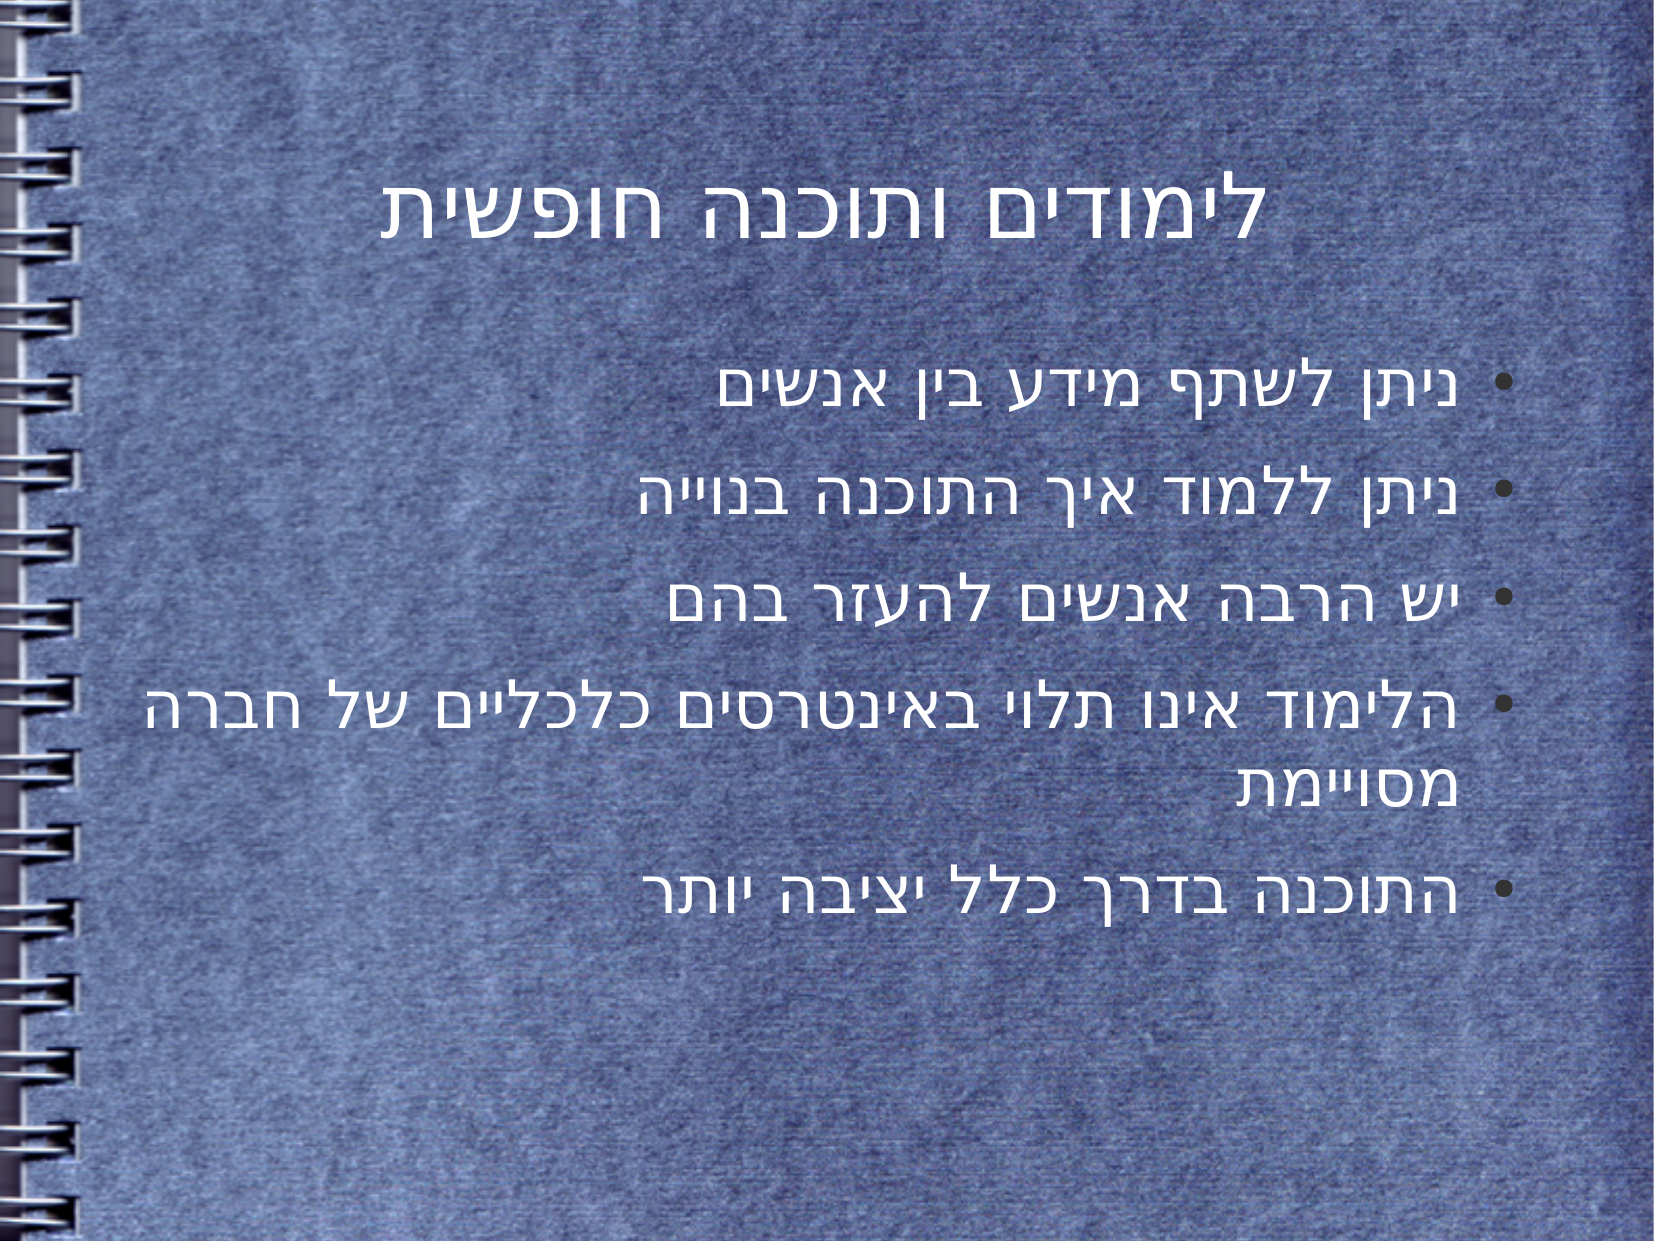

# לימודים ותוכנה חופשית
ניתן לשתף מידע בין אנשים
ניתן ללמוד איך התוכנה בנוייה
יש הרבה אנשים להעזר בהם
הלימוד אינו תלוי באינטרסים כלכליים של חברה מסויימת
התוכנה בדרך כלל יציבה יותר